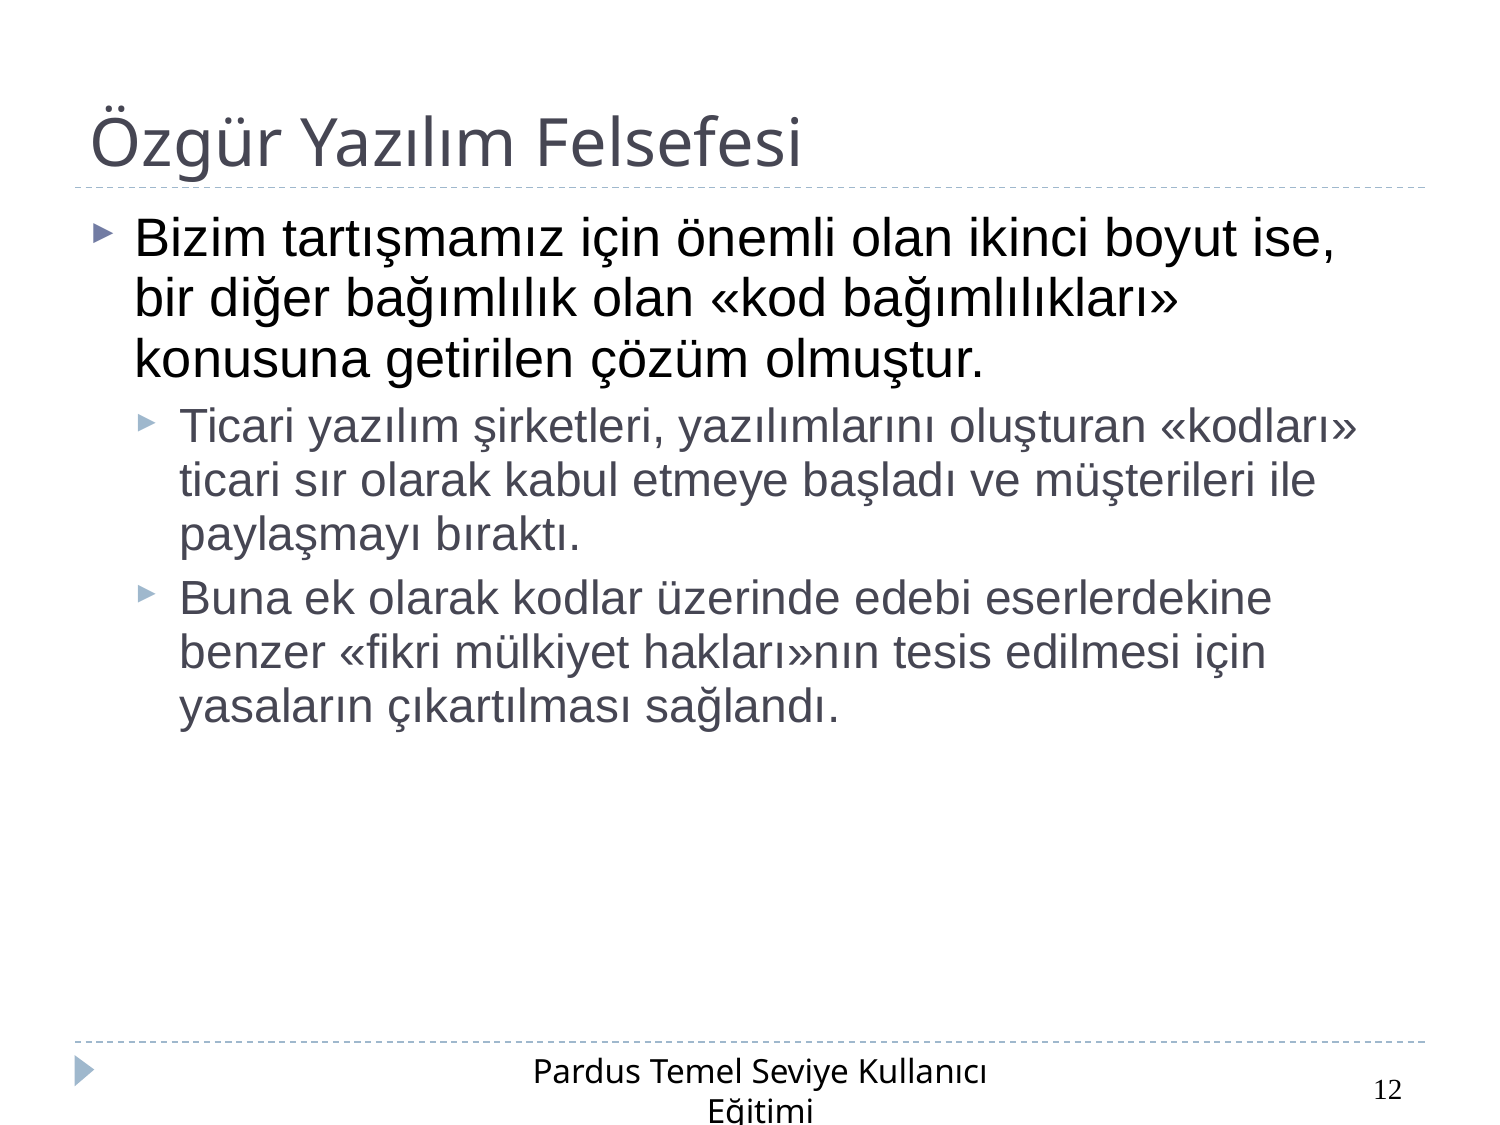

# Özgür Yazılım Felsefesi
Bizim tartışmamız için önemli olan ikinci boyut ise, bir diğer bağımlılık olan «kod bağımlılıkları» konusuna getirilen çözüm olmuştur.
Ticari yazılım şirketleri, yazılımlarını oluşturan «kodları» ticari sır olarak kabul etmeye başladı ve müşterileri ile paylaşmayı bıraktı.
Buna ek olarak kodlar üzerinde edebi eserlerdekine benzer «fikri mülkiyet hakları»nın tesis edilmesi için yasaların çıkartılması sağlandı.